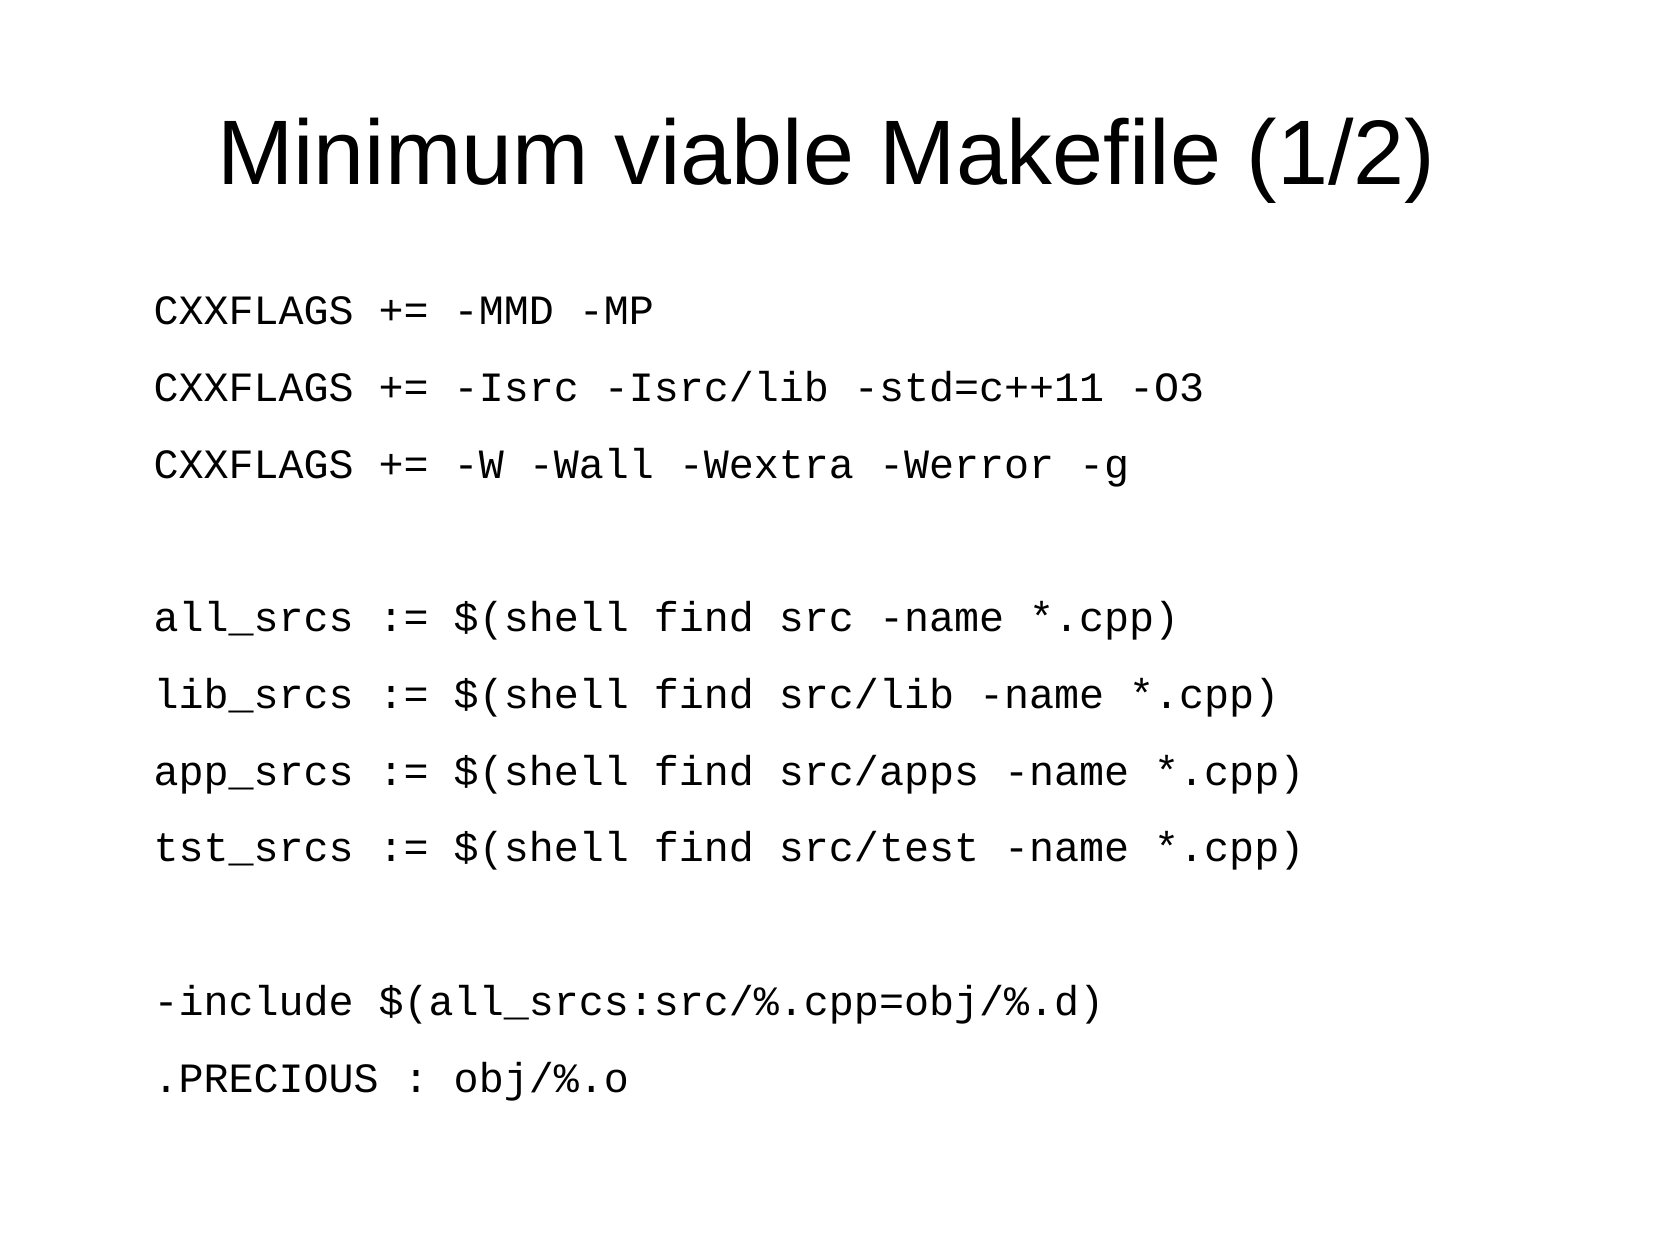

# Minimum viable Makefile (1/2)
CXXFLAGS += -MMD -MP
CXXFLAGS += -Isrc -Isrc/lib -std=c++11 -O3
CXXFLAGS += -W -Wall -Wextra -Werror -g
all_srcs := $(shell find src -name *.cpp)
lib_srcs := $(shell find src/lib -name *.cpp)
app_srcs := $(shell find src/apps -name *.cpp)
tst_srcs := $(shell find src/test -name *.cpp)
-include $(all_srcs:src/%.cpp=obj/%.d)
.PRECIOUS : obj/%.o